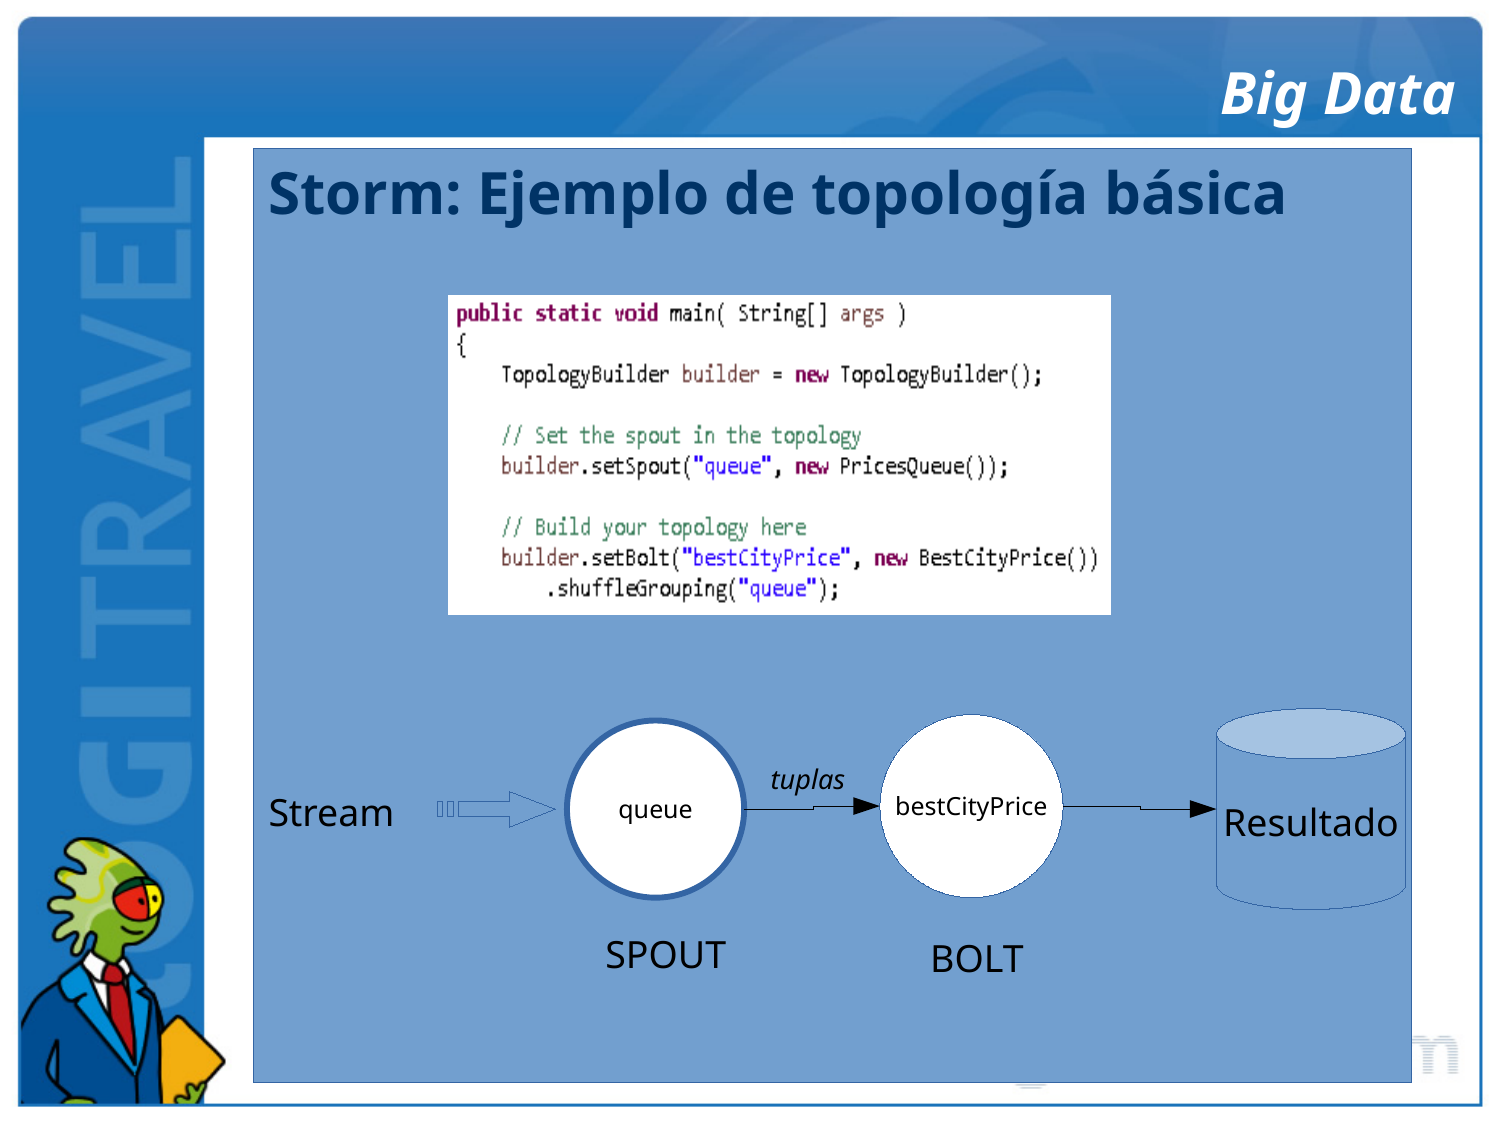

Big Data
Storm: Ejemplo de topología básica
Resultado
bestCityPrice
queue
tuplas
Stream
SPOUT
BOLT